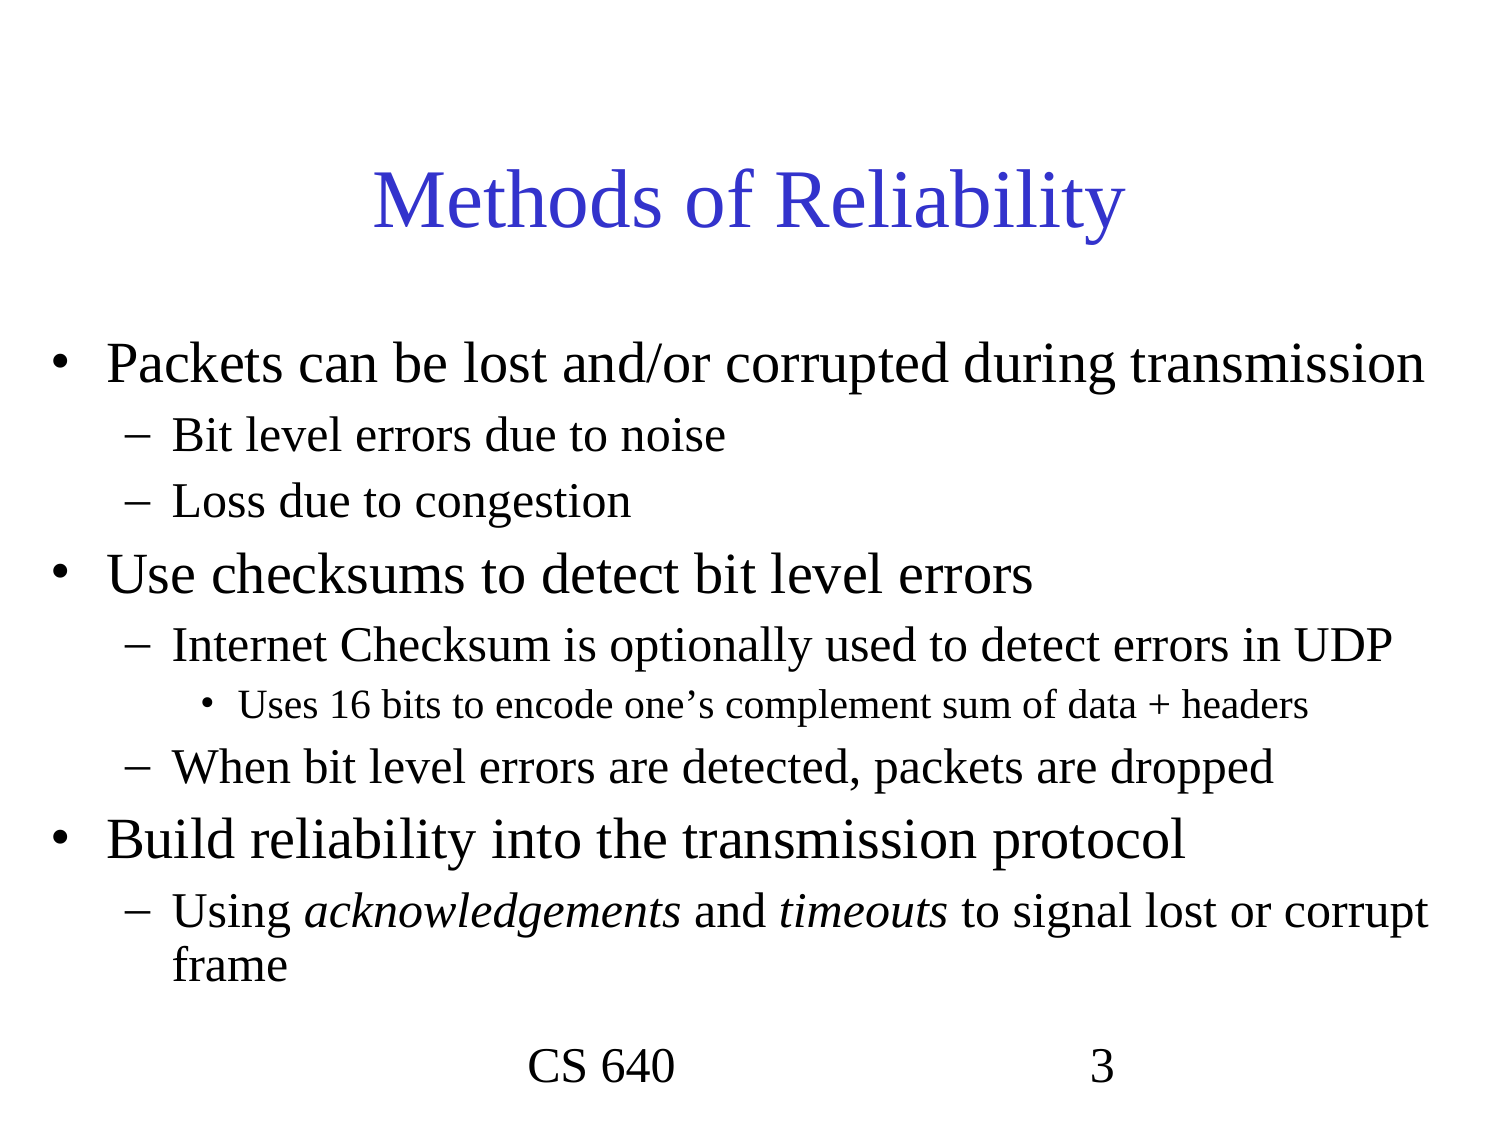

# Methods of Reliability
Packets can be lost and/or corrupted during transmission
Bit level errors due to noise
Loss due to congestion
Use checksums to detect bit level errors
Internet Checksum is optionally used to detect errors in UDP
Uses 16 bits to encode one’s complement sum of data + headers
When bit level errors are detected, packets are dropped
Build reliability into the transmission protocol
Using acknowledgements and timeouts to signal lost or corrupt frame
Fall 2001
CS 640
3